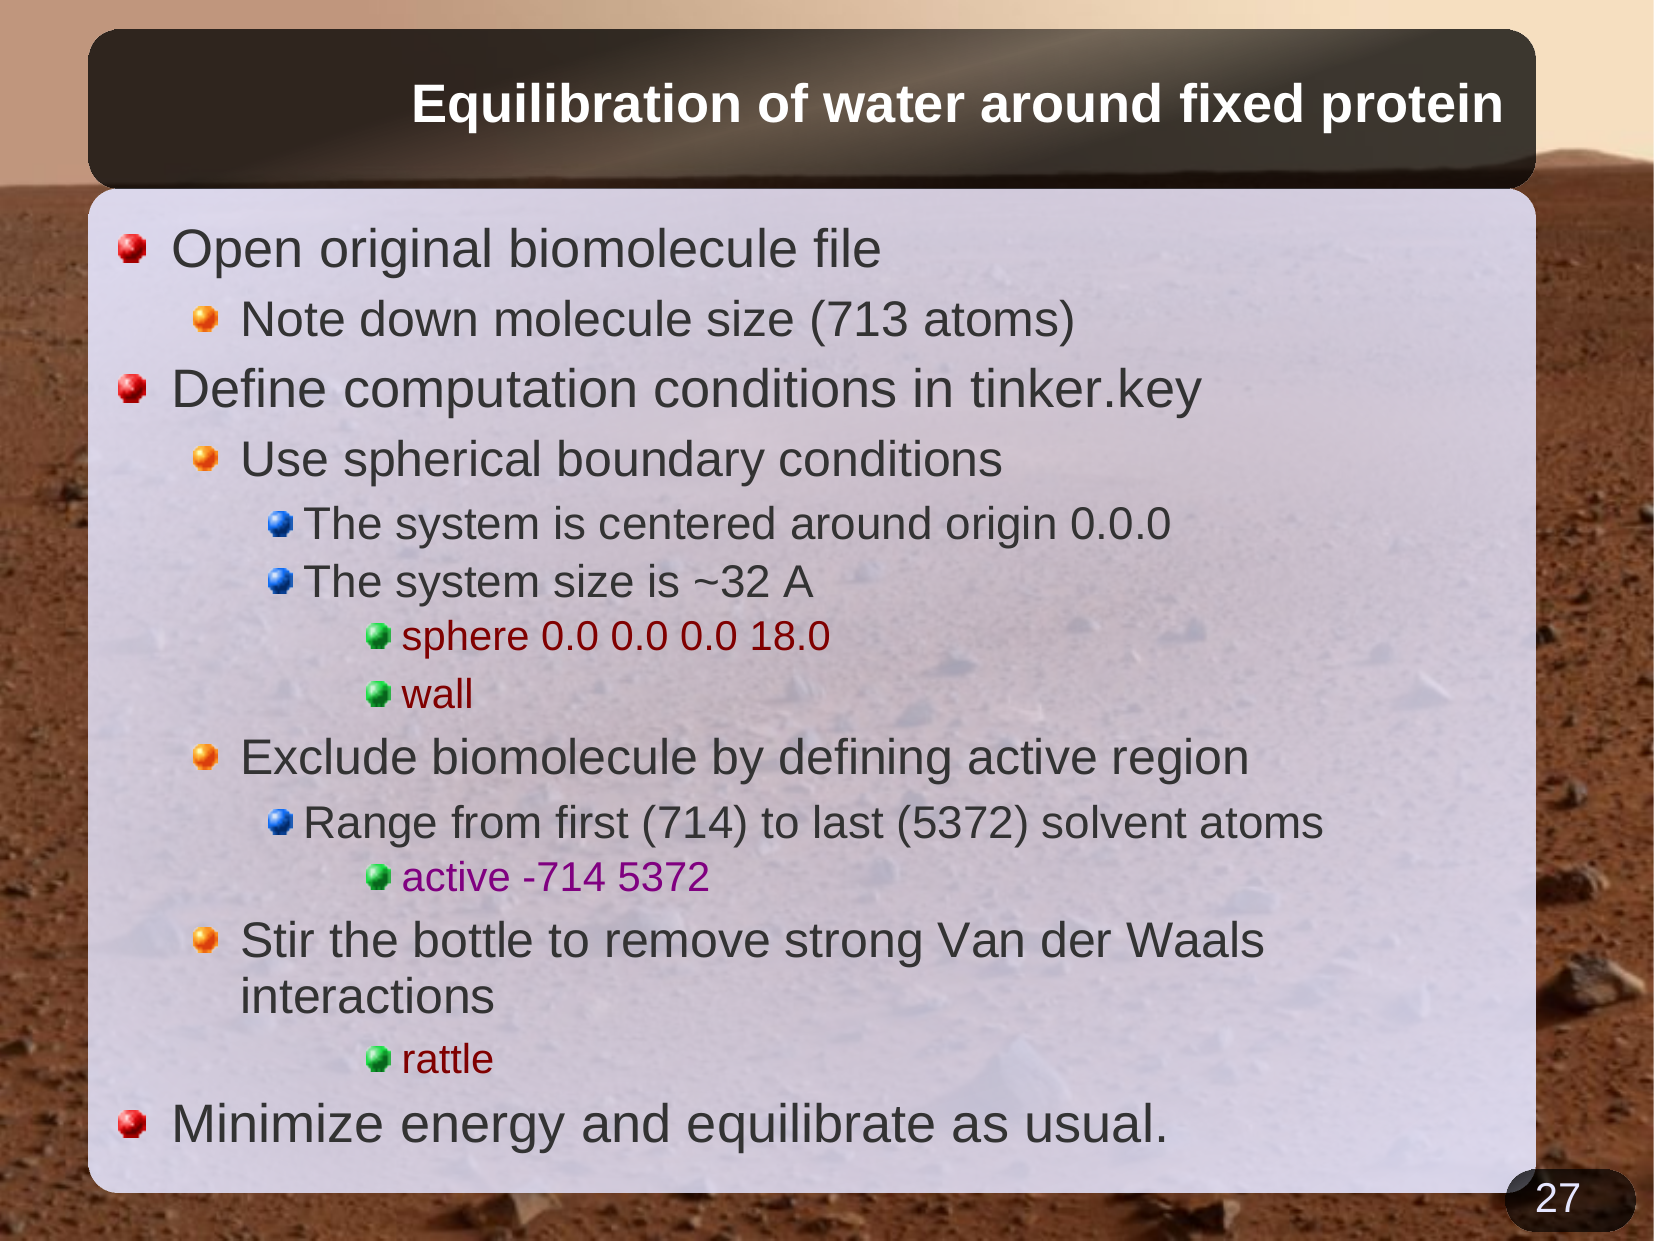

# Equilibration of water around fixed protein
Open original biomolecule file
Note down molecule size (713 atoms)
Define computation conditions in tinker.key
Use spherical boundary conditions
The system is centered around origin 0.0.0
The system size is ~32 A
sphere 0.0 0.0 0.0 18.0
wall
Exclude biomolecule by defining active region
Range from first (714) to last (5372) solvent atoms
active -714 5372
Stir the bottle to remove strong Van der Waals interactions
rattle
Minimize energy and equilibrate as usual.